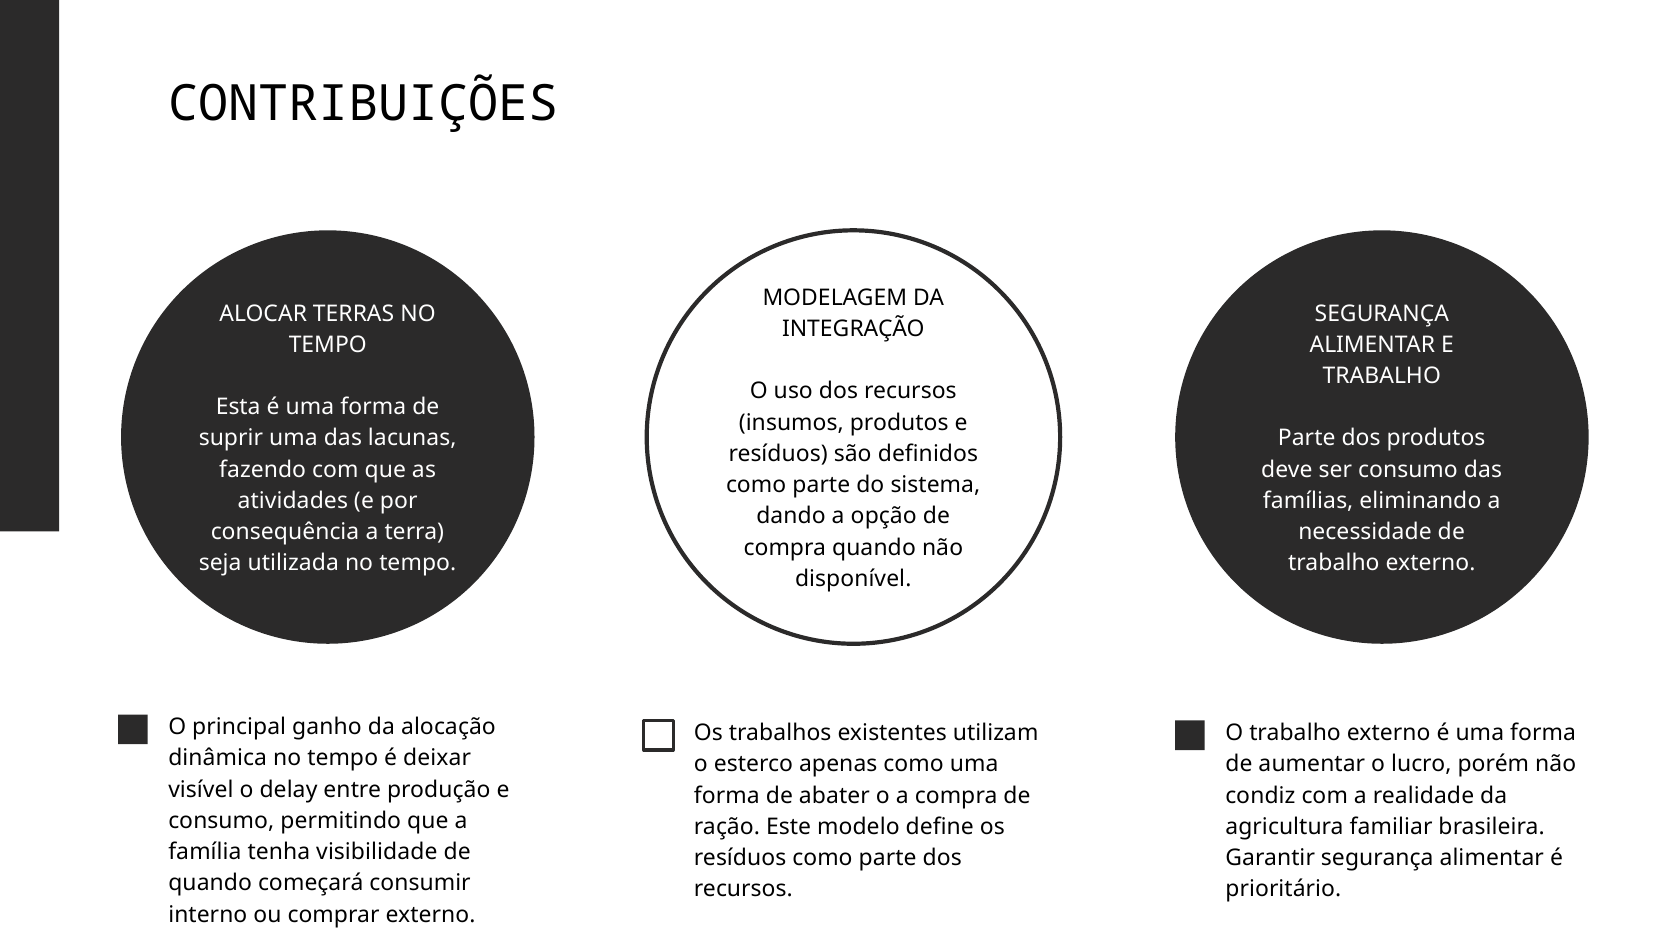

CONTRIBUIÇÕES
ALOCAR TERRAS NO TEMPO
Esta é uma forma de suprir uma das lacunas, fazendo com que as atividades (e por consequência a terra) seja utilizada no tempo.
MODELAGEM DA INTEGRAÇÃO
O uso dos recursos (insumos, produtos e resíduos) são definidos como parte do sistema, dando a opção de compra quando não disponível.
SEGURANÇA ALIMENTAR E TRABALHO
Parte dos produtos deve ser consumo das famílias, eliminando a necessidade de trabalho externo.
O principal ganho da alocação dinâmica no tempo é deixar visível o delay entre produção e consumo, permitindo que a família tenha visibilidade de quando começará consumir interno ou comprar externo.
Os trabalhos existentes utilizam o esterco apenas como uma forma de abater o a compra de ração. Este modelo define os resíduos como parte dos recursos.
O trabalho externo é uma forma de aumentar o lucro, porém não condiz com a realidade da agricultura familiar brasileira. Garantir segurança alimentar é prioritário.